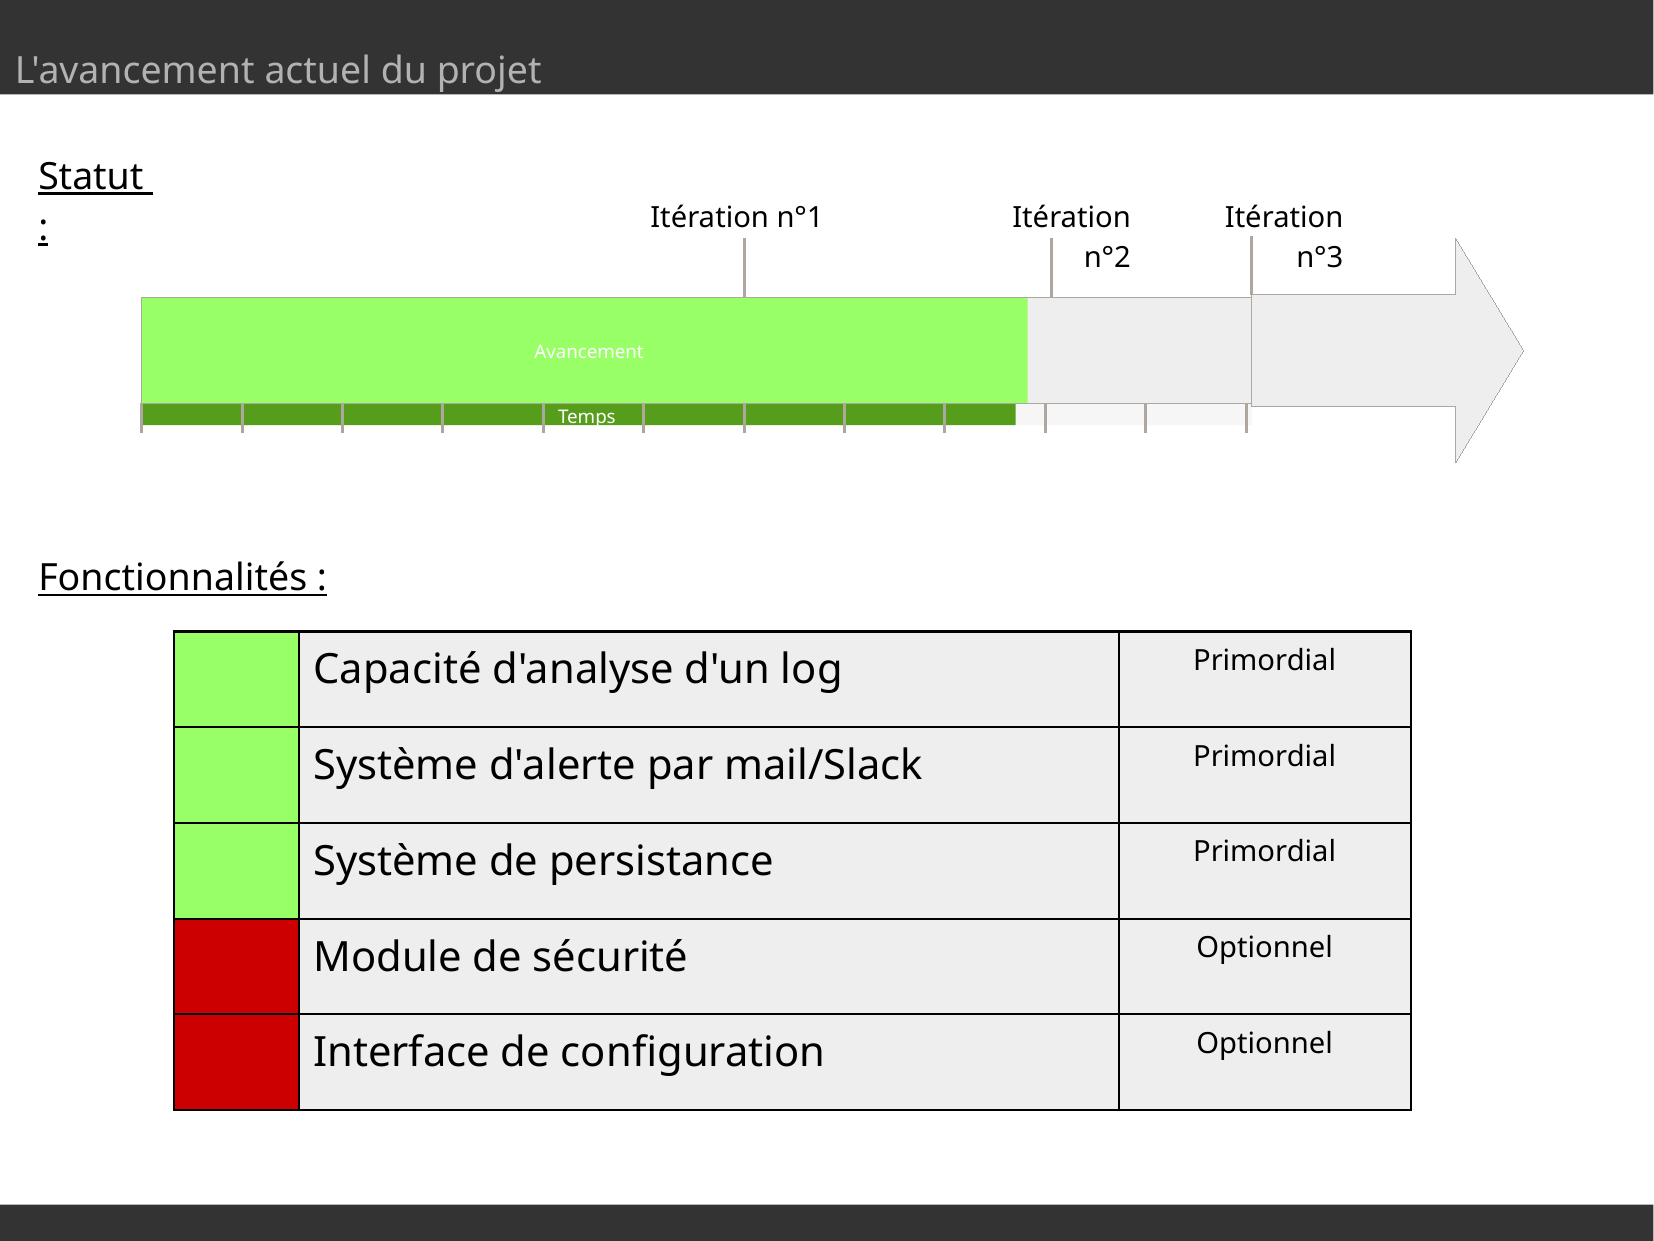

L'avancement actuel du projet
Statut :
Itération n°1
Itération n°2
Itération n°3
Avancement
Temps
Fonctionnalités :
| | Capacité d'analyse d'un log | Primordial |
| --- | --- | --- |
| | Système d'alerte par mail/Slack | Primordial |
| | Système de persistance | Primordial |
| | Module de sécurité | Optionnel |
| | Interface de configuration | Optionnel |